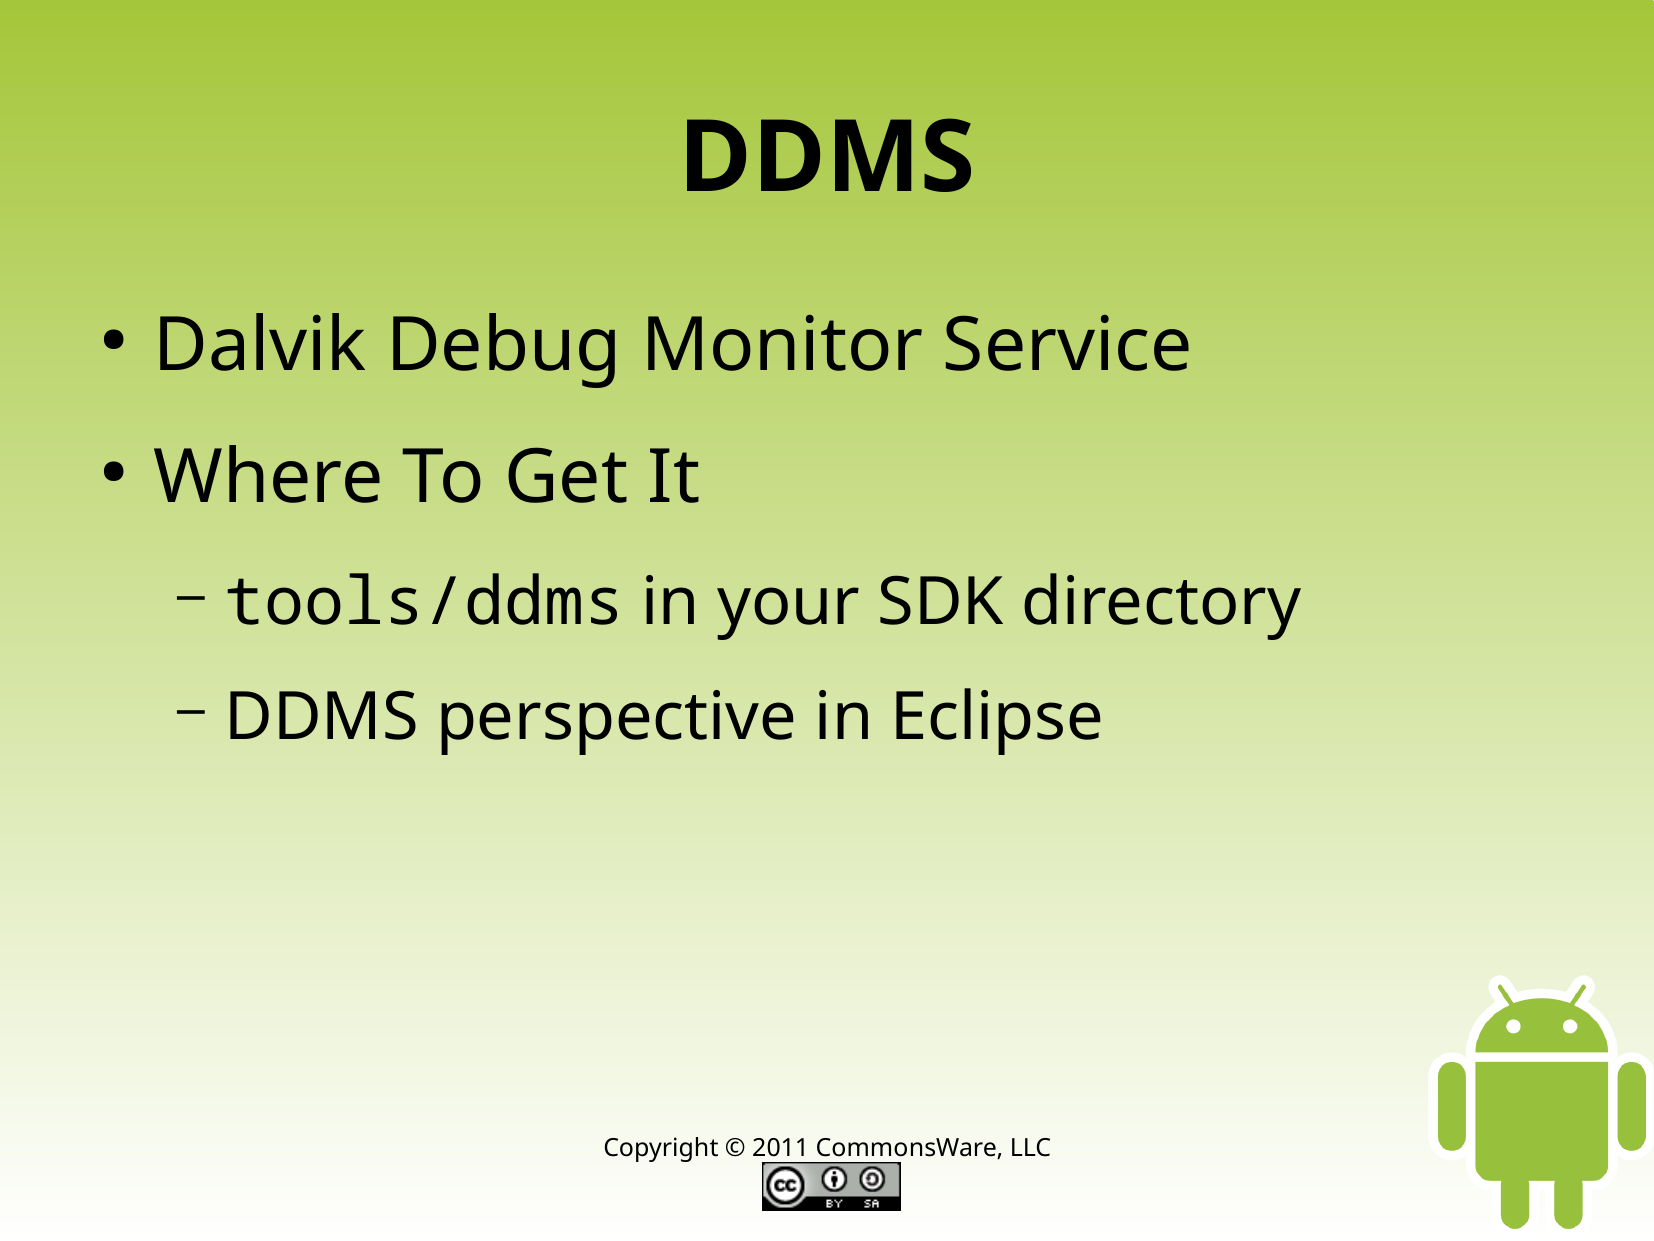

# DDMS
Dalvik Debug Monitor Service
Where To Get It
tools/ddms in your SDK directory
DDMS perspective in Eclipse